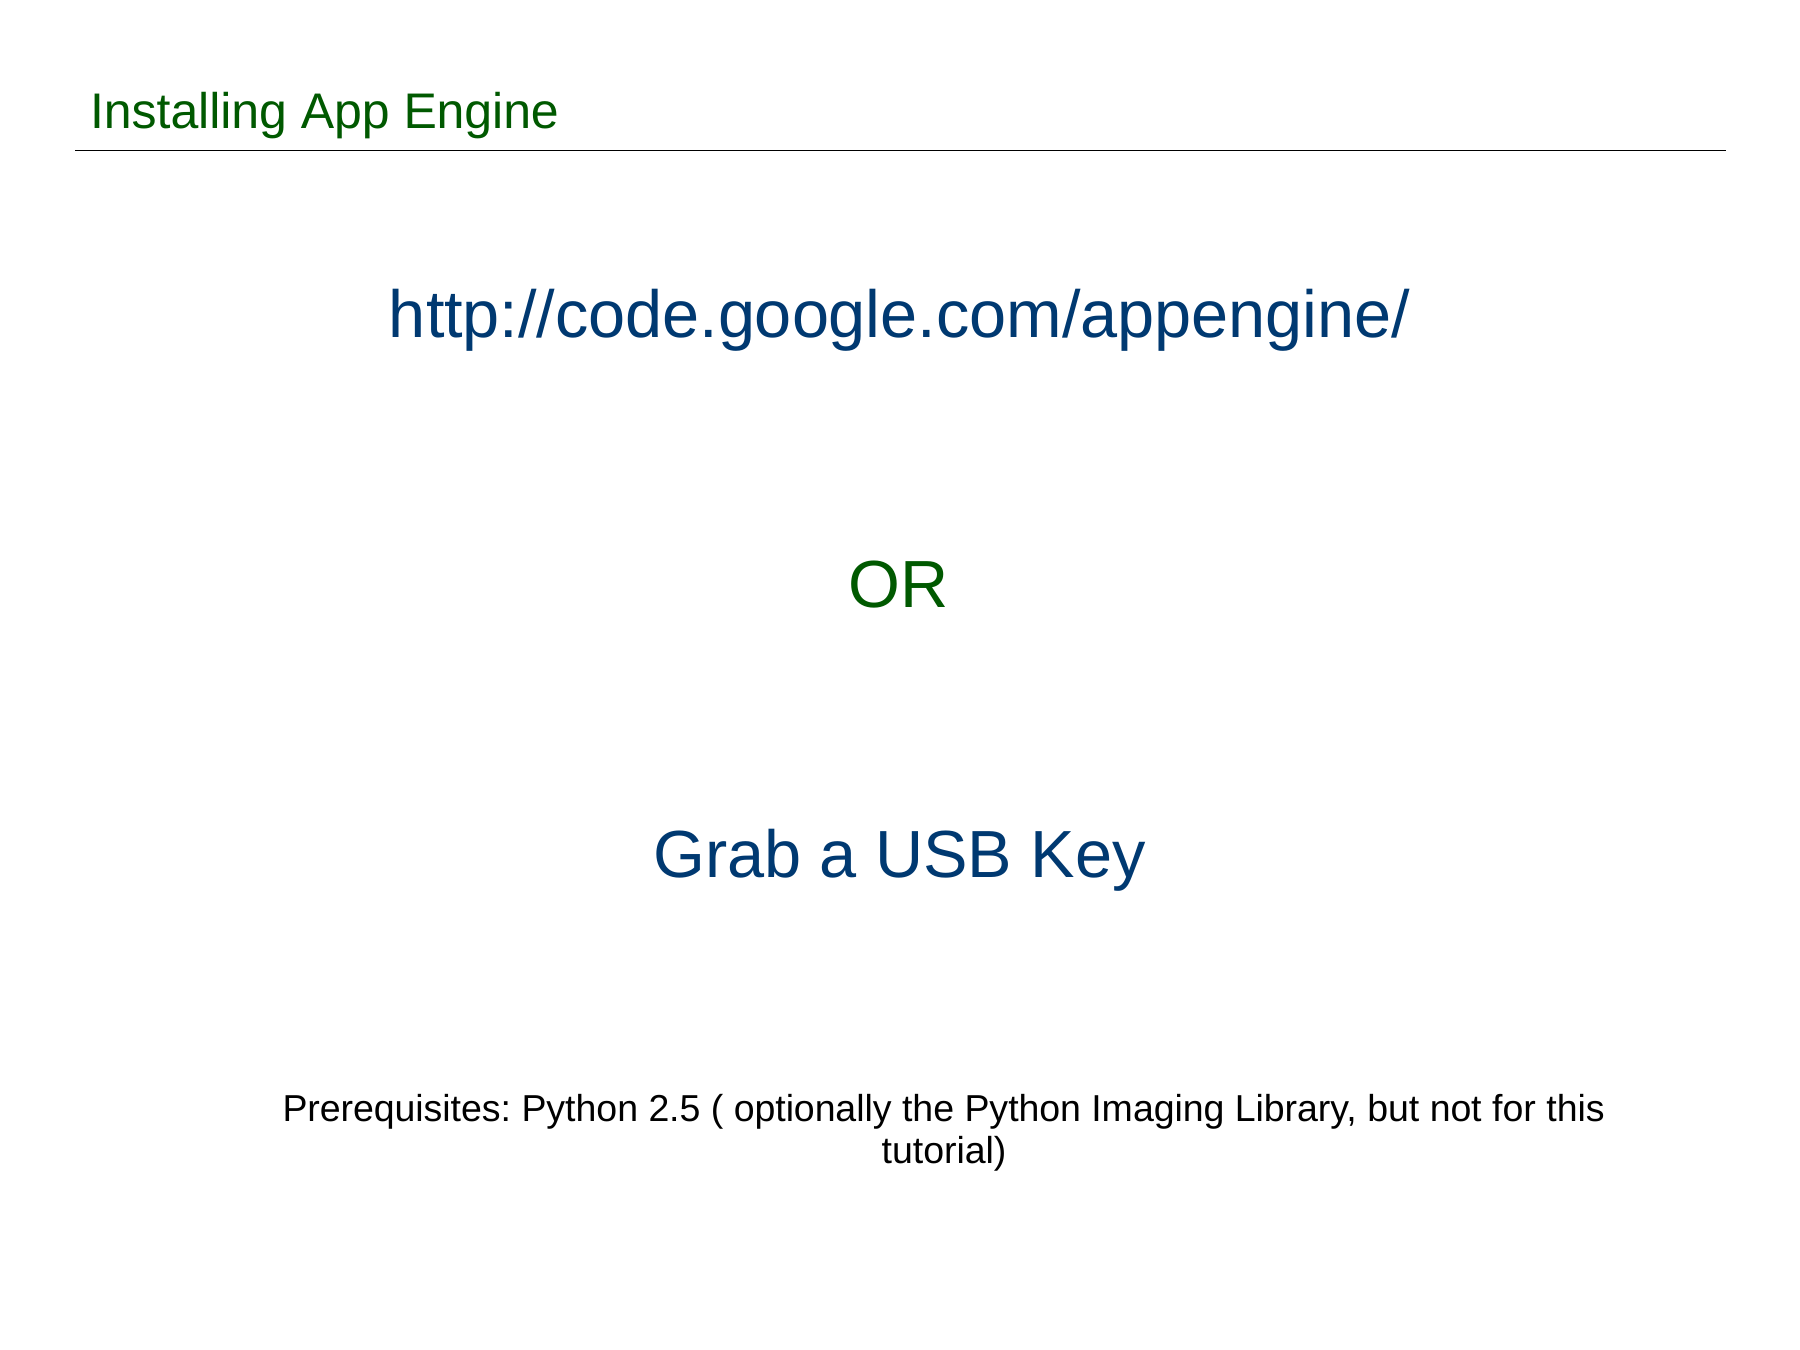

# Installing App Engine
http://code.google.com/appengine/
OR
Grab a USB Key
Prerequisites: Python 2.5 ( optionally the Python Imaging Library, but not for this tutorial)